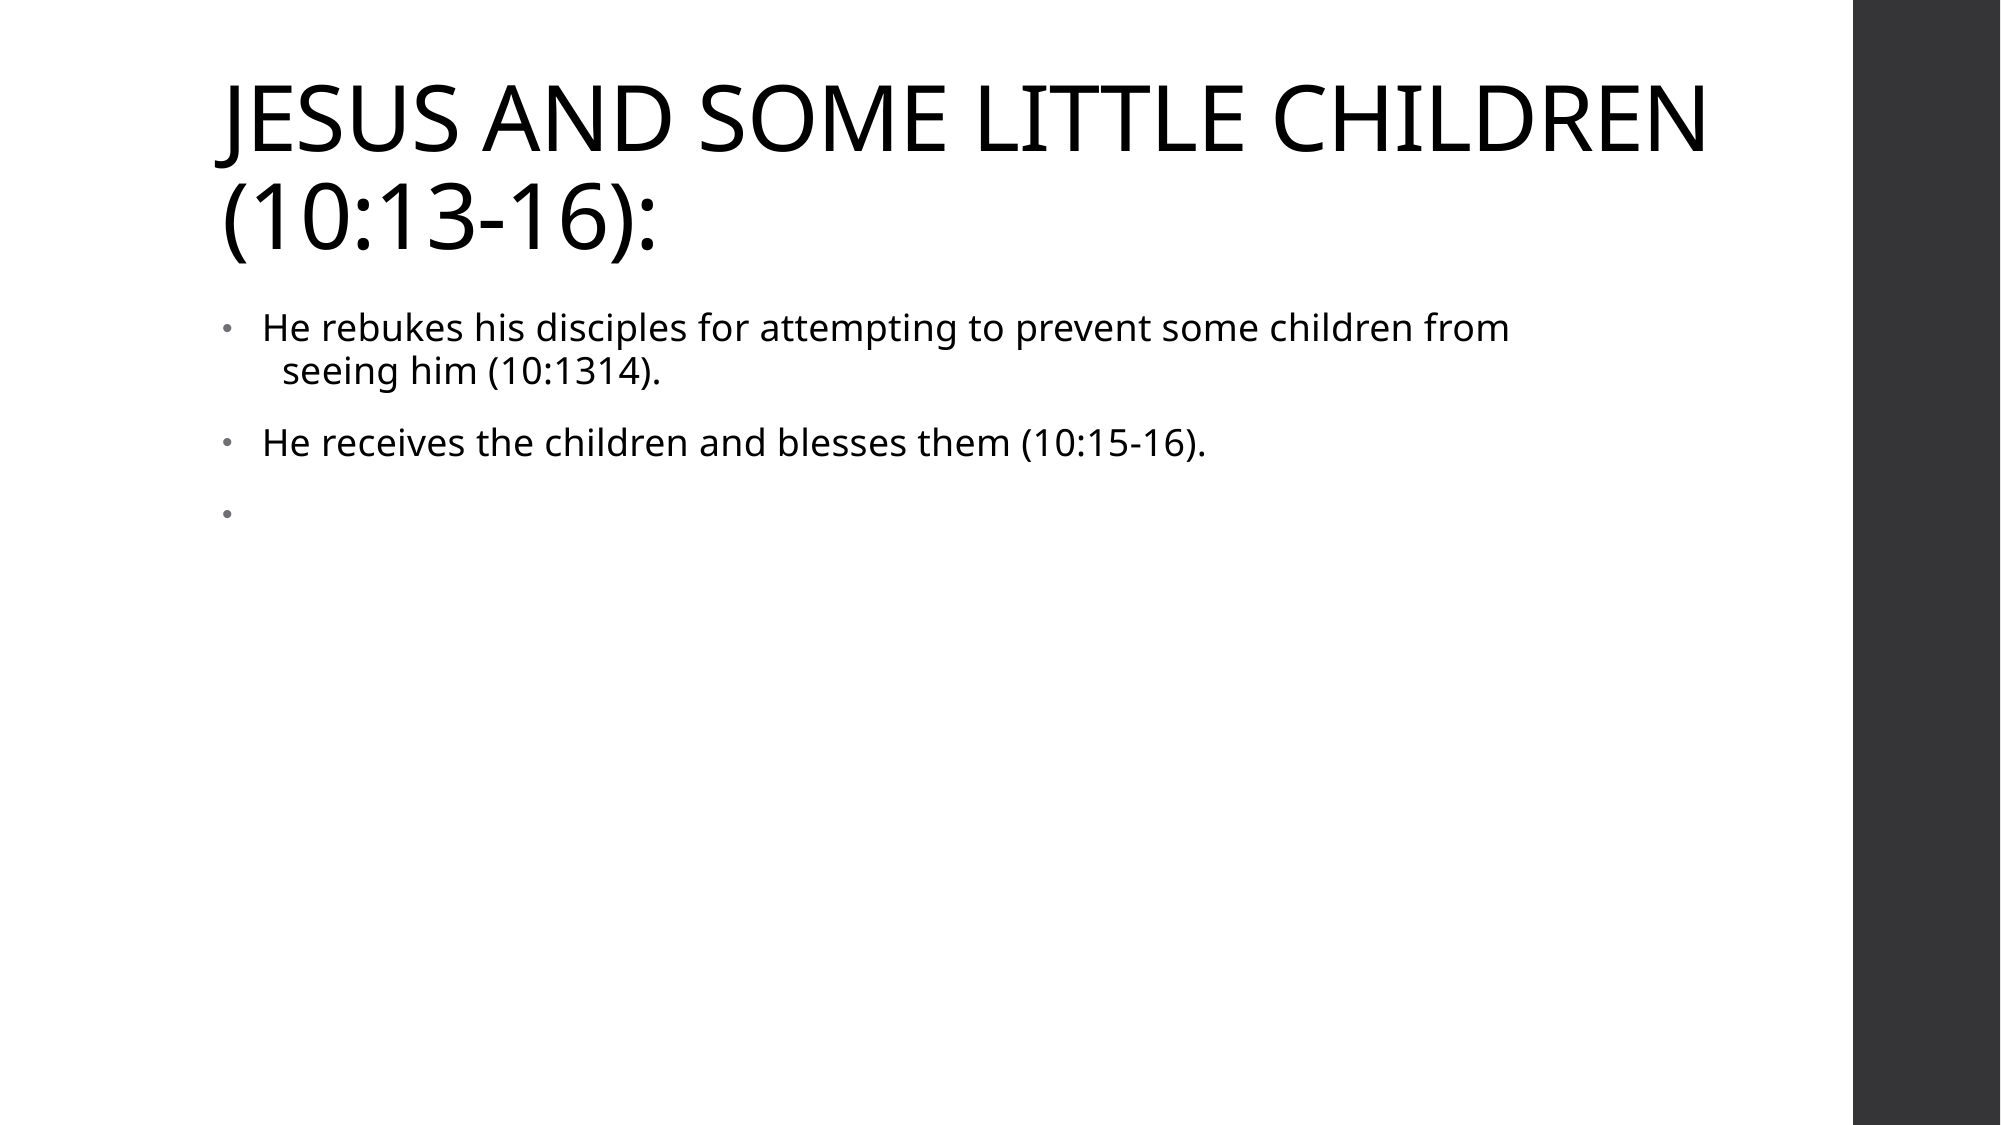

# JESUS AND SOME LITTLE CHILDREN (10:13-16):
 He rebukes his disciples for attempting to prevent some children from seeing him (10:1314).
 He receives the children and blesses them (10:15-16).